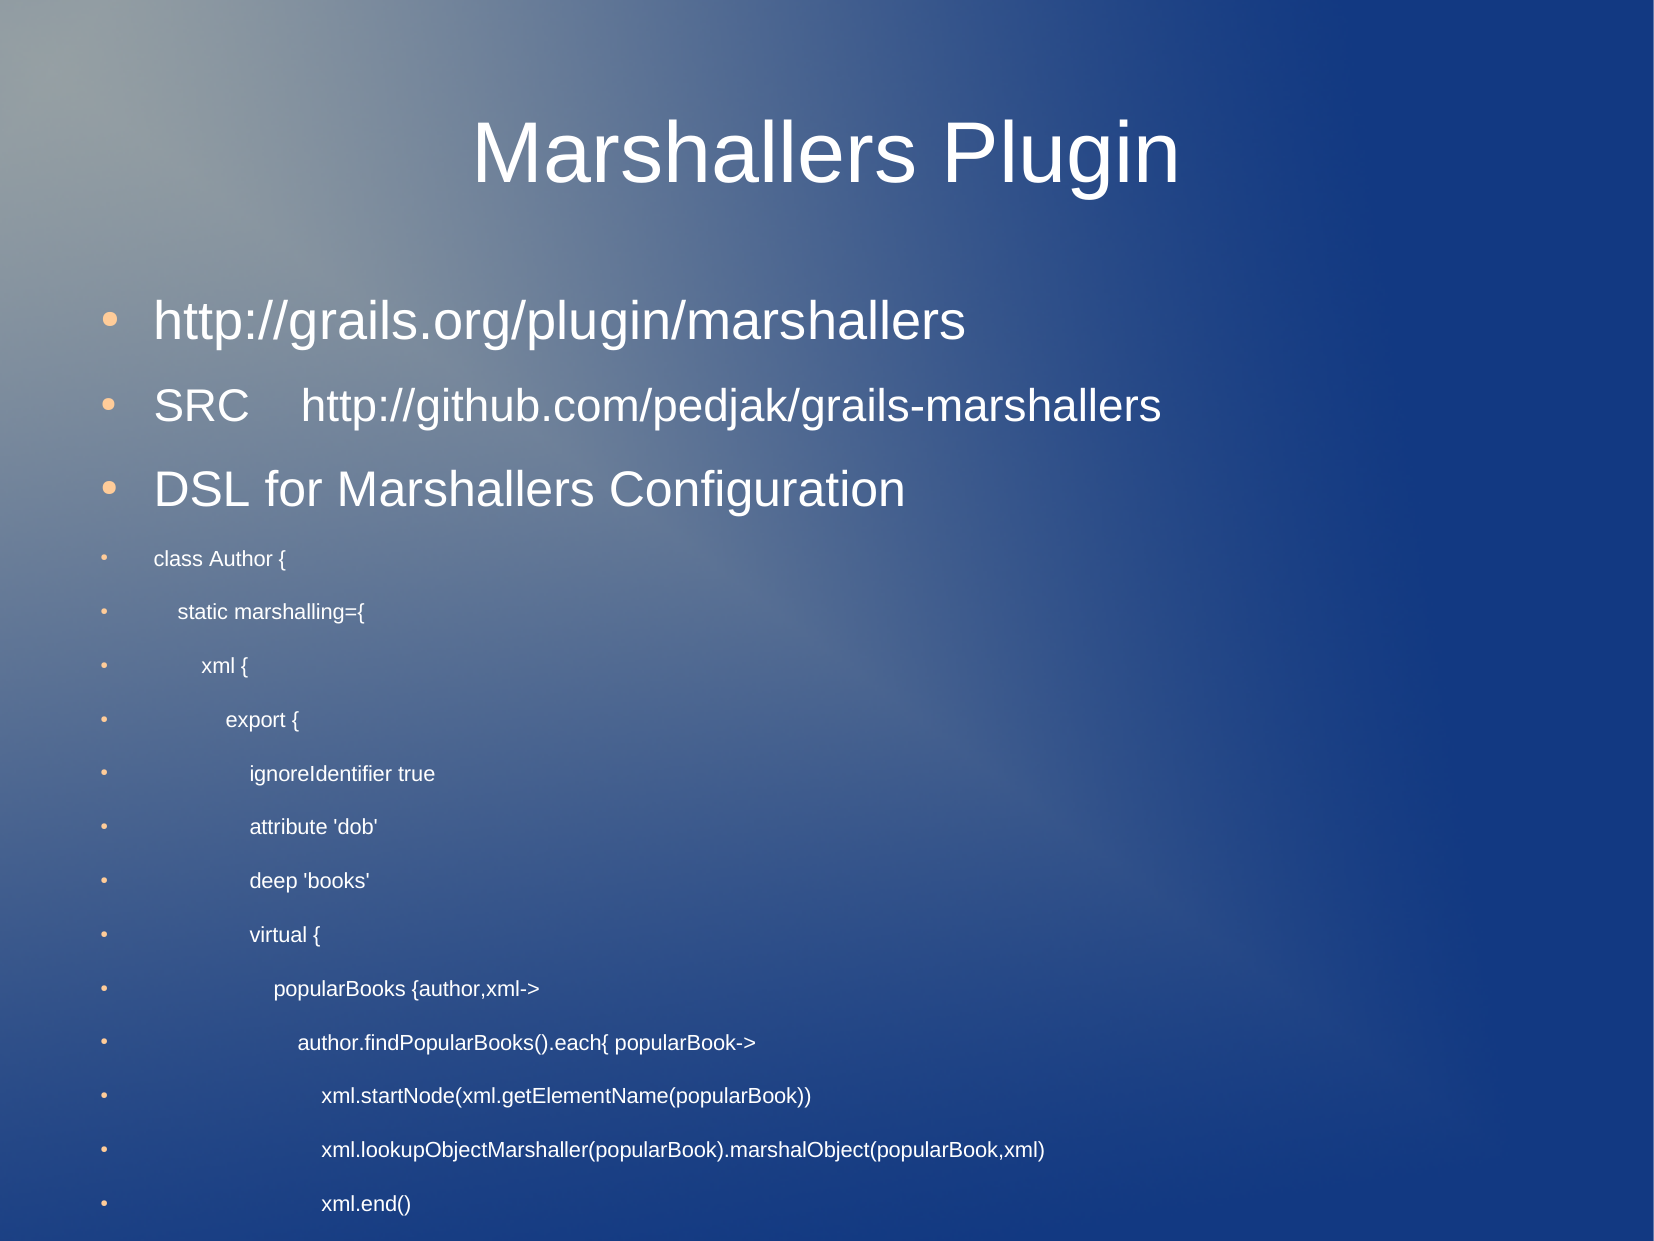

# Marshallers Plugin
http://grails.org/plugin/marshallers
SRC http://github.com/pedjak/grails-marshallers
DSL for Marshallers Configuration
class Author {
 static marshalling={
 xml {
 export {
 ignoreIdentifier true
 attribute 'dob'
 deep 'books'
 virtual {
 popularBooks {author,xml->
 author.findPopularBooks().each{ popularBook->
 xml.startNode(xml.getElementName(popularBook))
 xml.lookupObjectMarshaller(popularBook).marshalObject(popularBook,xml)
 xml.end()
 } } } } } }
 String name
 Date dob
 List books
}